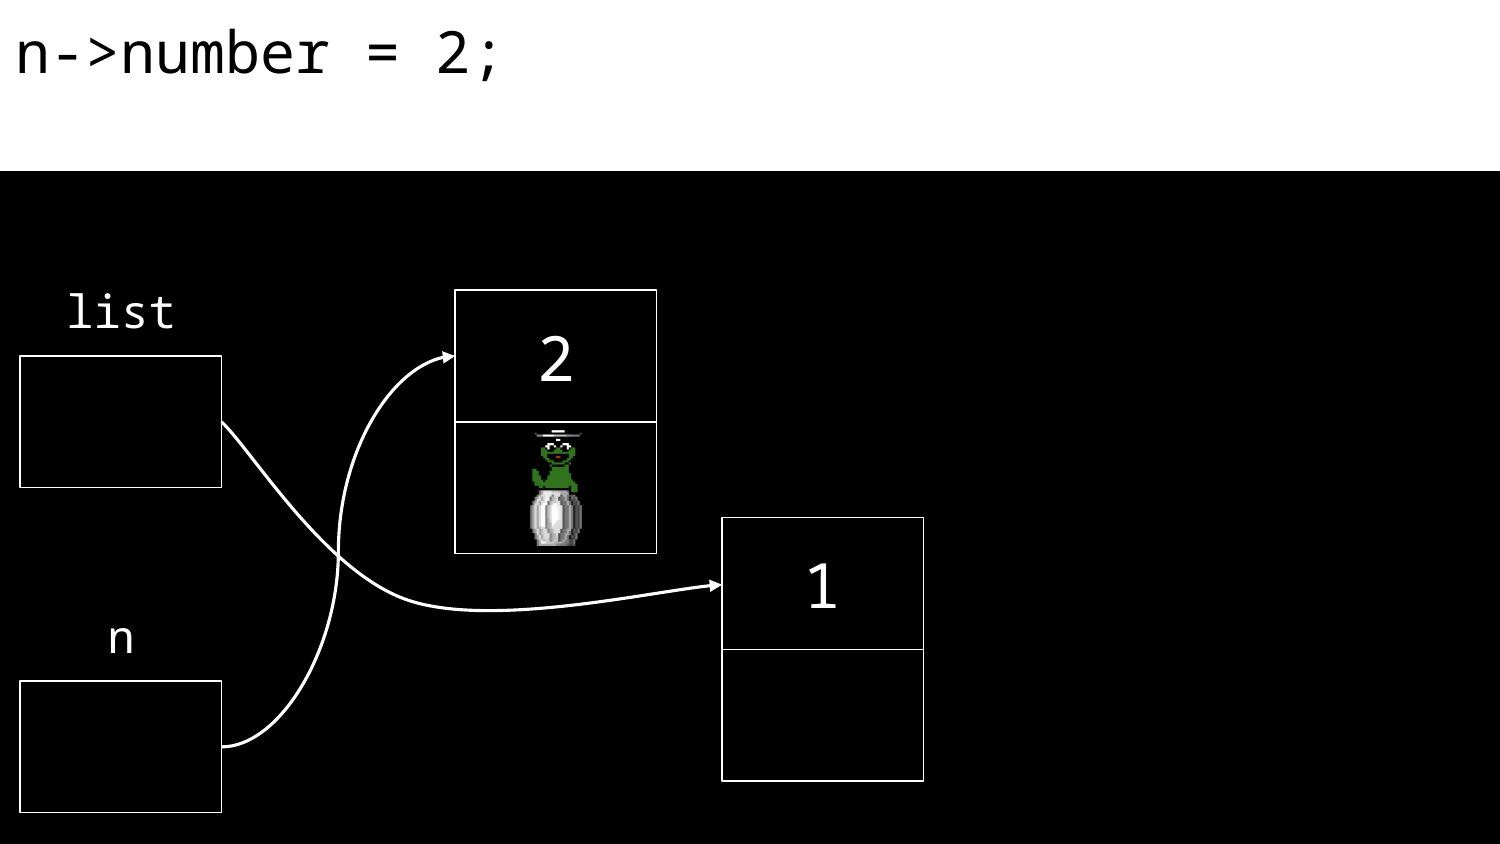

# n->number = 2;
list
2
1
n